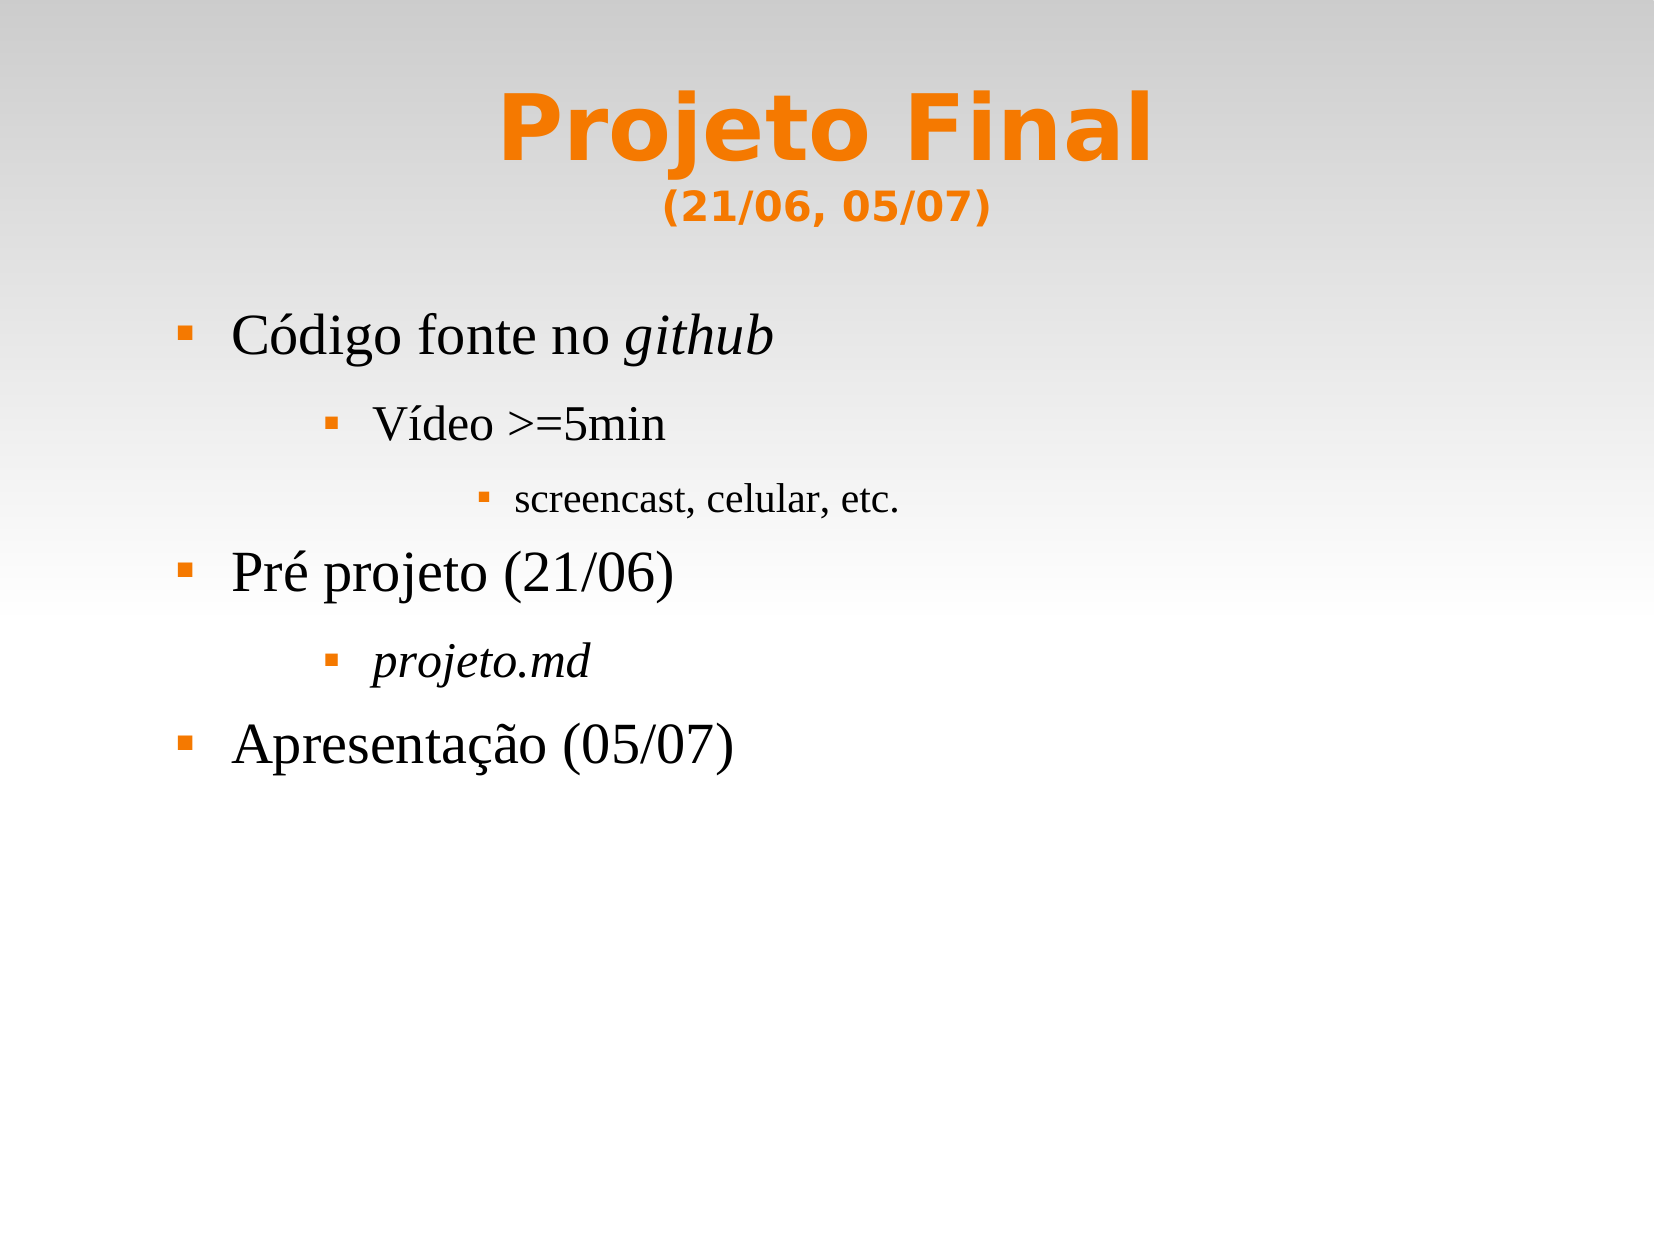

# Projeto Final (21/06, 05/07)
Código fonte no github
Vídeo >=5min
screencast, celular, etc.
Pré projeto (21/06)
projeto.md
Apresentação (05/07)